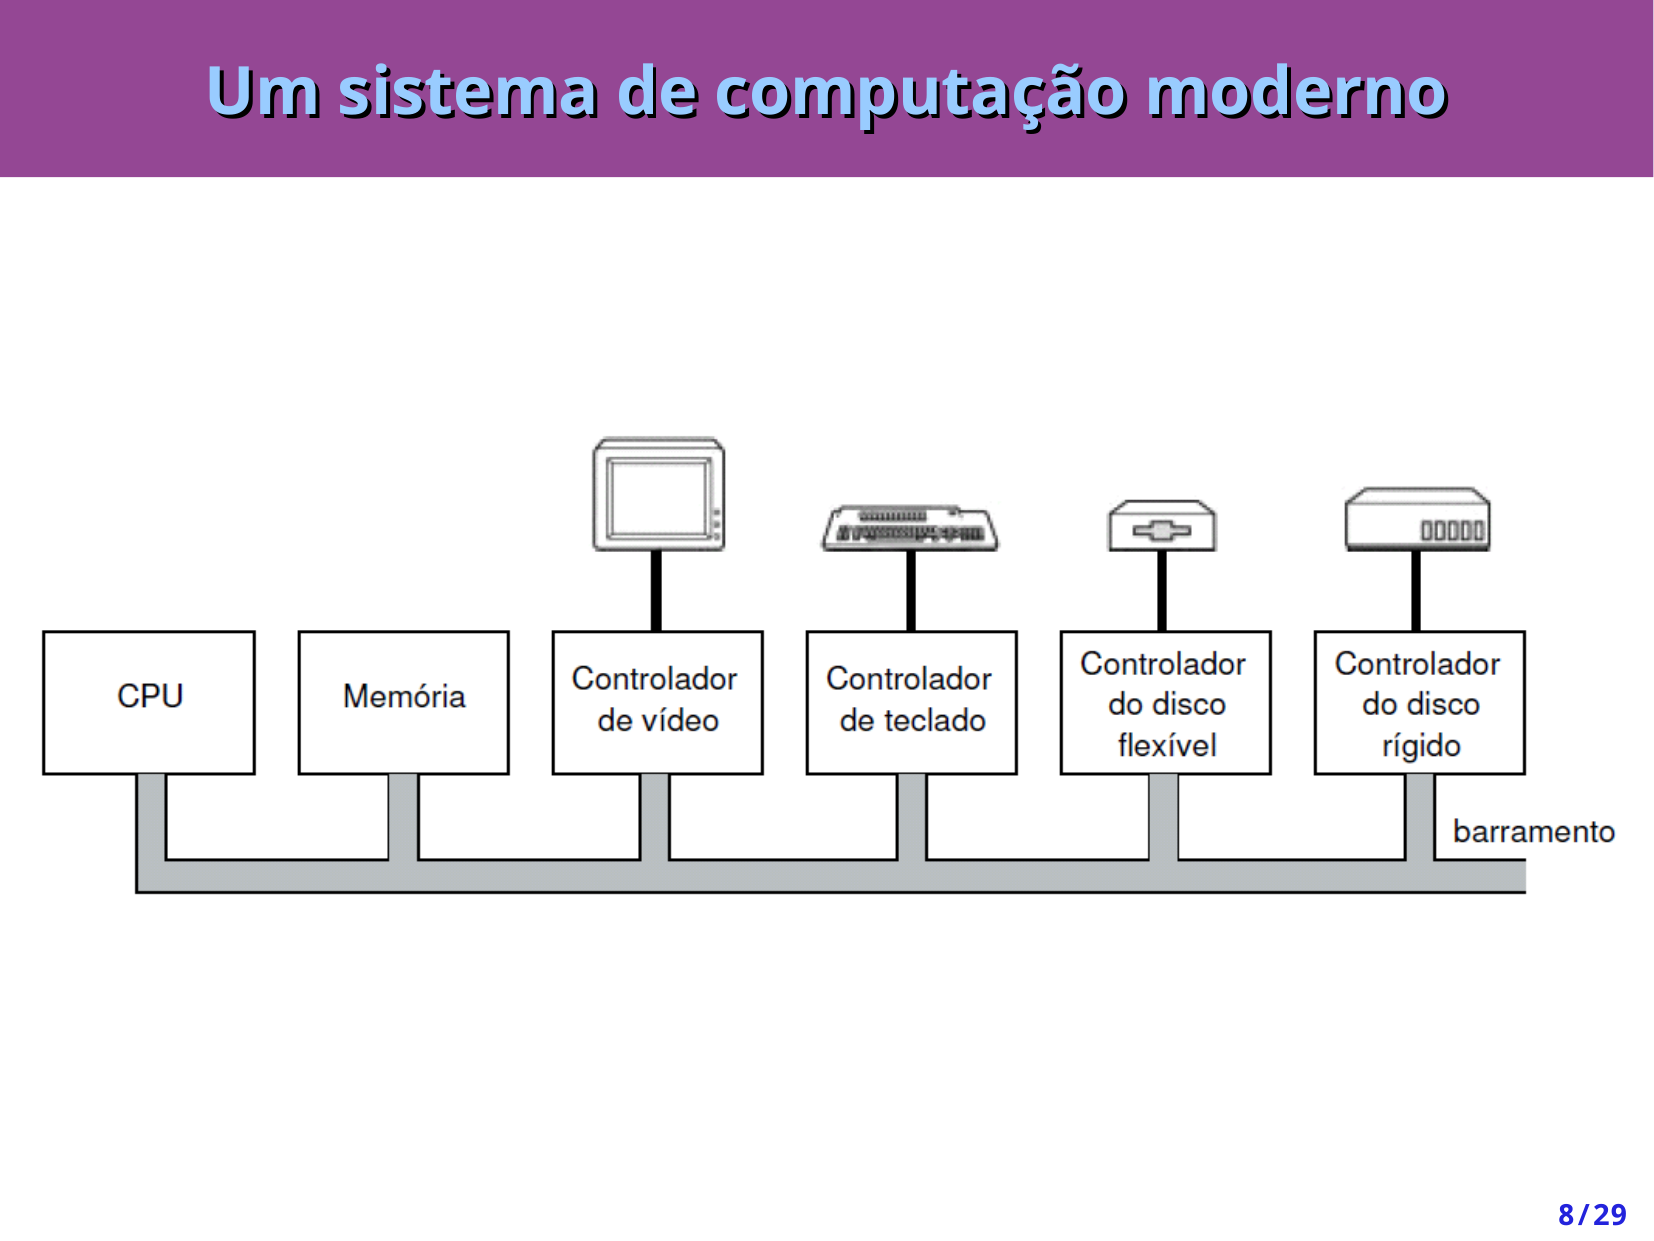

# Um sistema de computação moderno
8